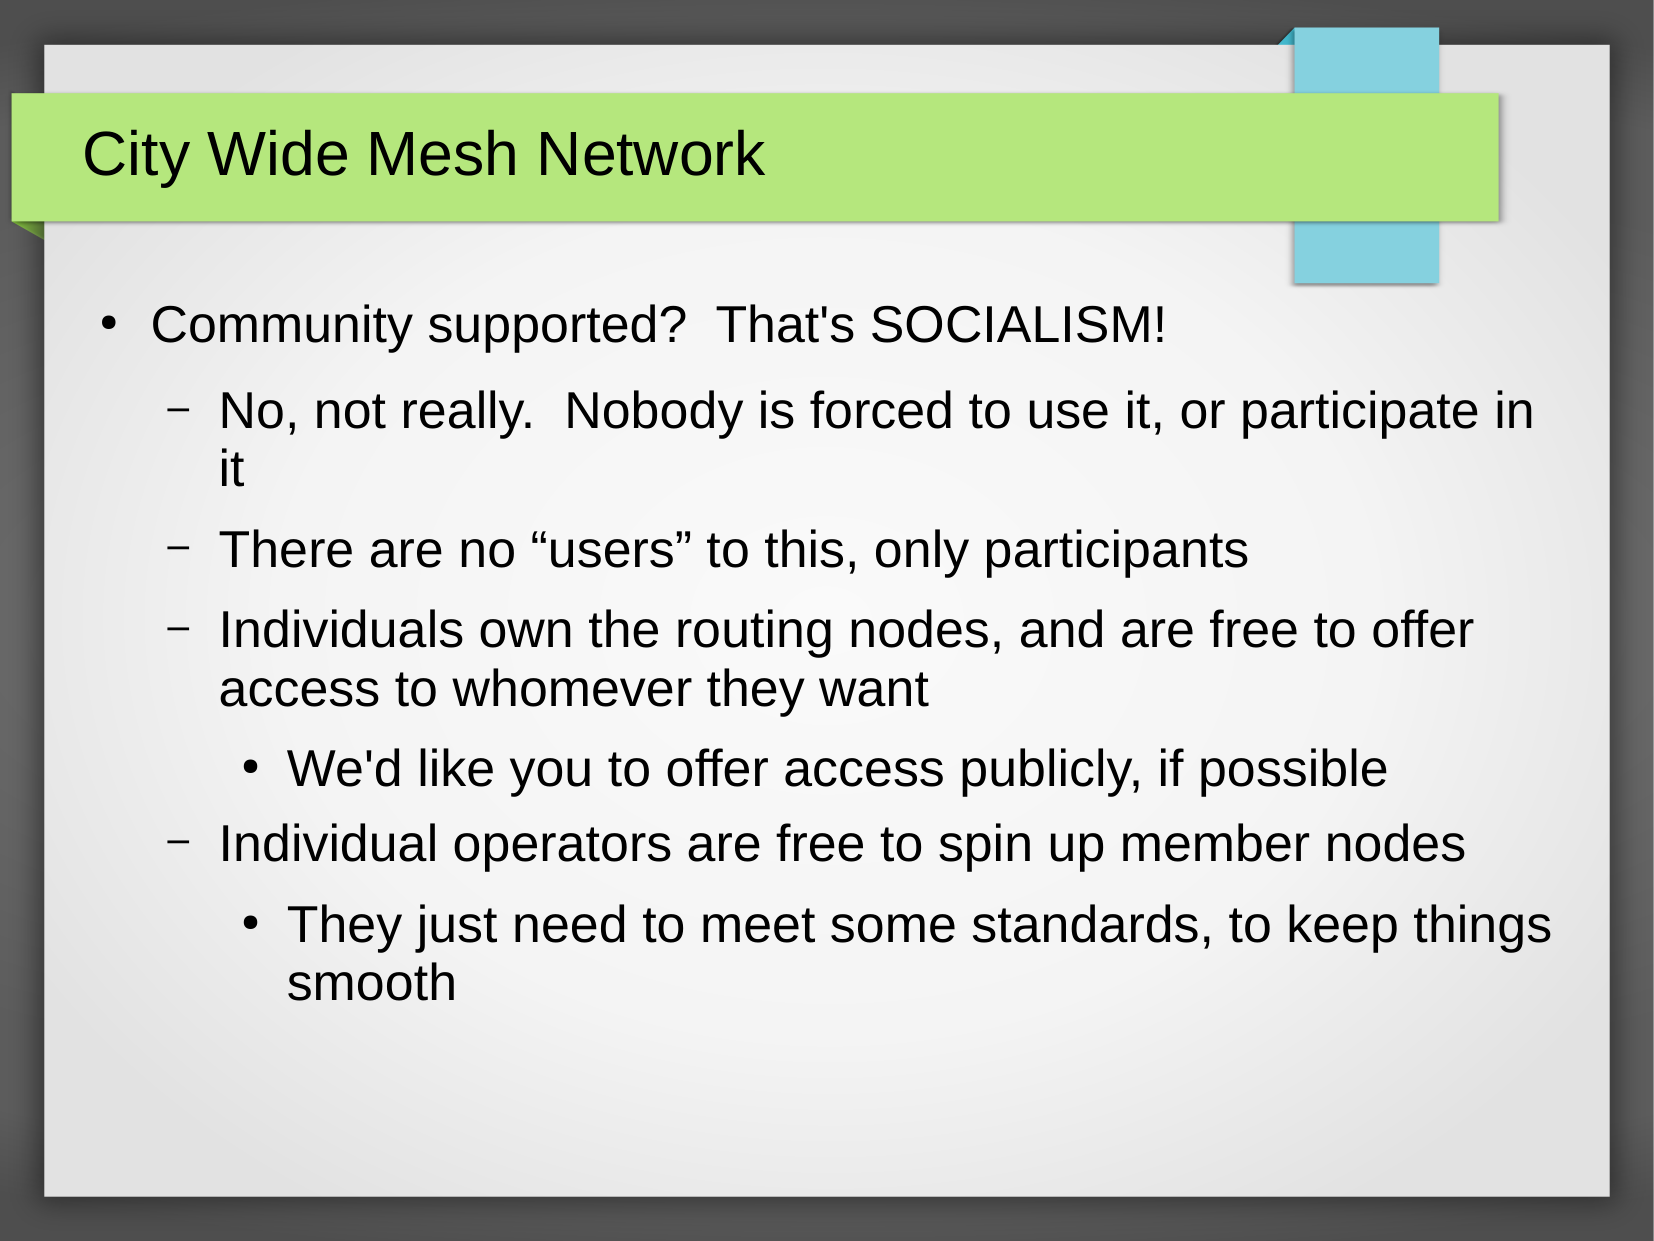

# City Wide Mesh Network
Community supported? That's SOCIALISM!
No, not really. Nobody is forced to use it, or participate in it
There are no “users” to this, only participants
Individuals own the routing nodes, and are free to offer access to whomever they want
We'd like you to offer access publicly, if possible
Individual operators are free to spin up member nodes
They just need to meet some standards, to keep things smooth